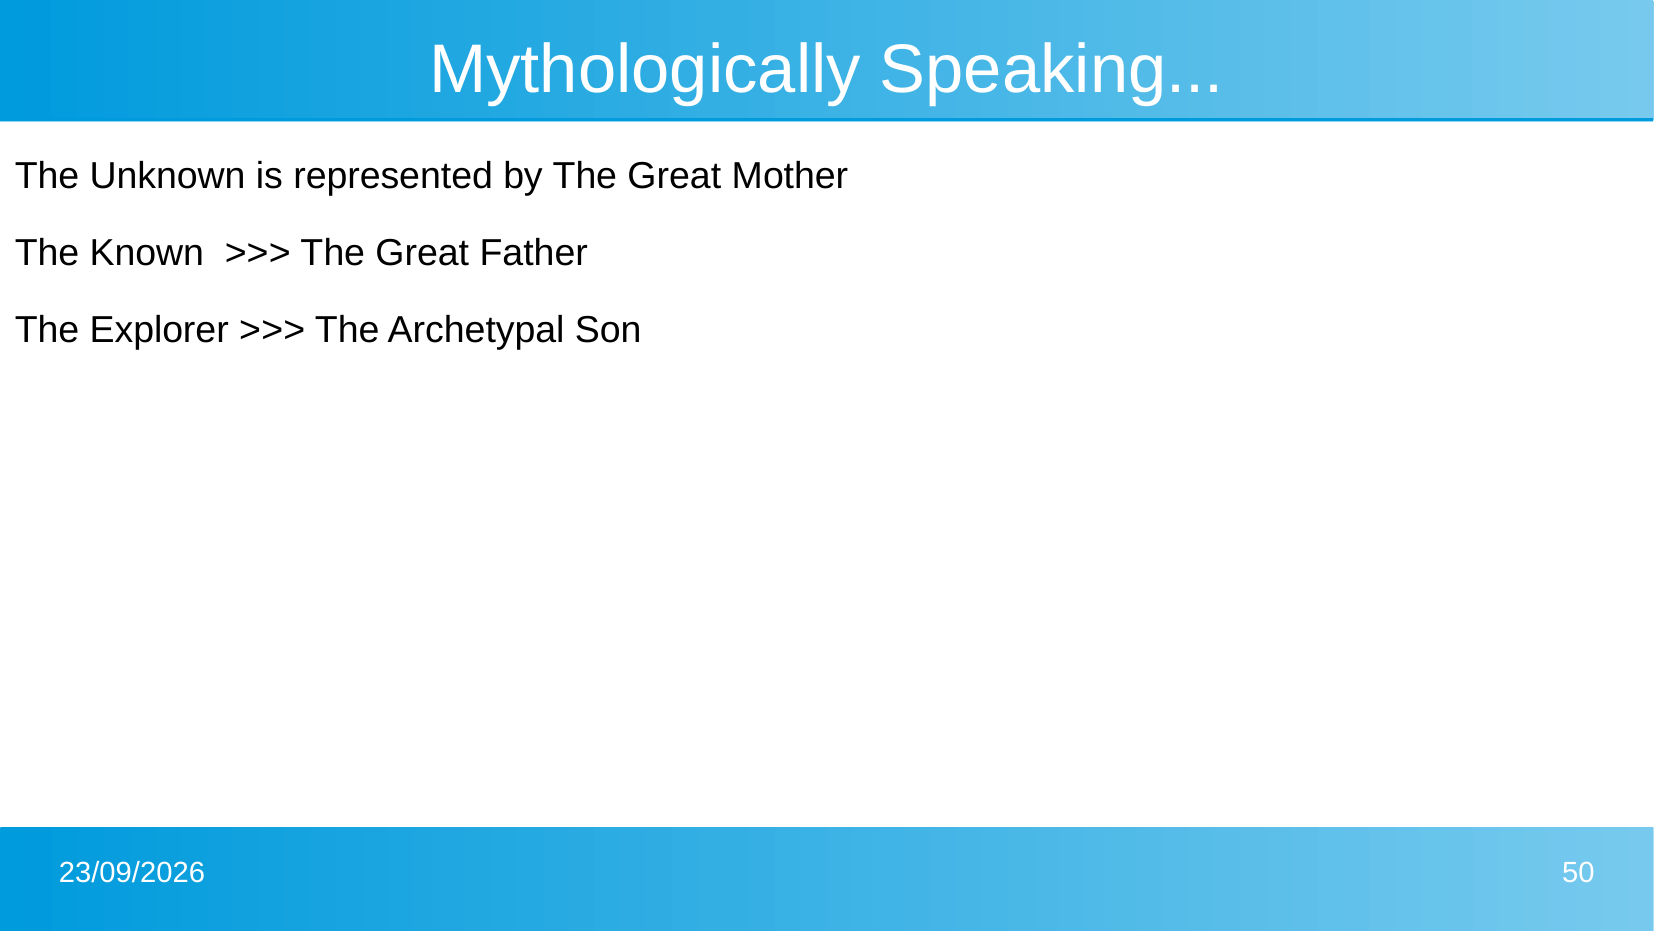

# Mythologically Speaking...
The Unknown is represented by The Great Mother
The Known >>> The Great Father
The Explorer >>> The Archetypal Son
50